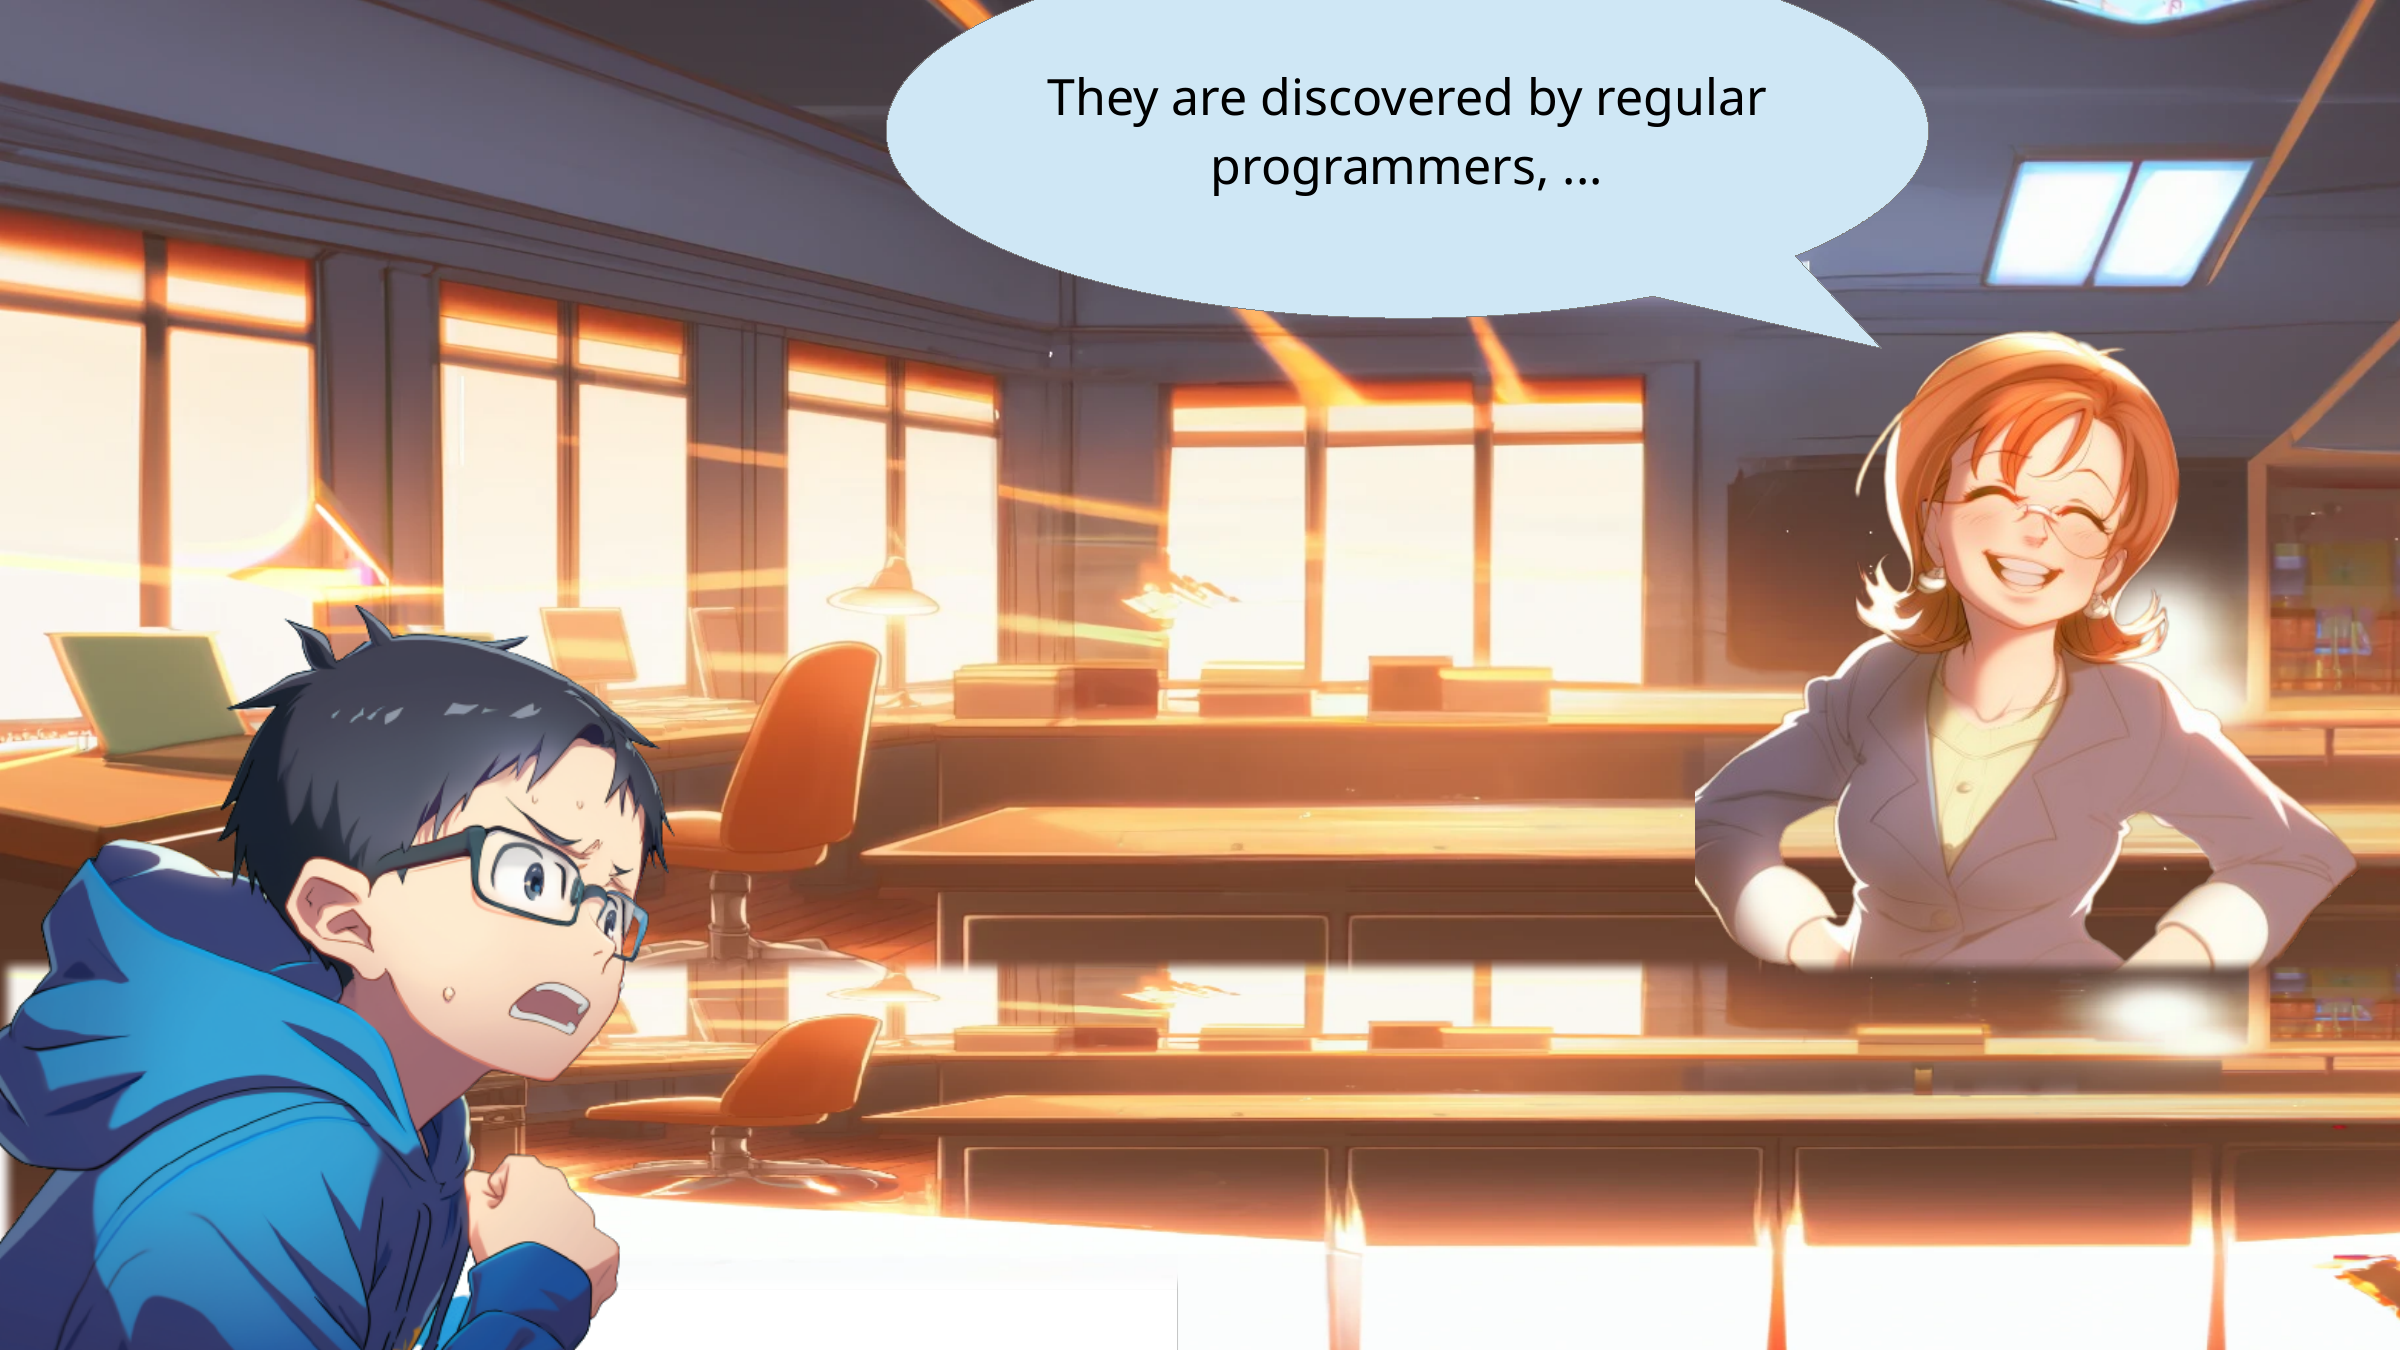

They are discovered by regular
programmers, ...